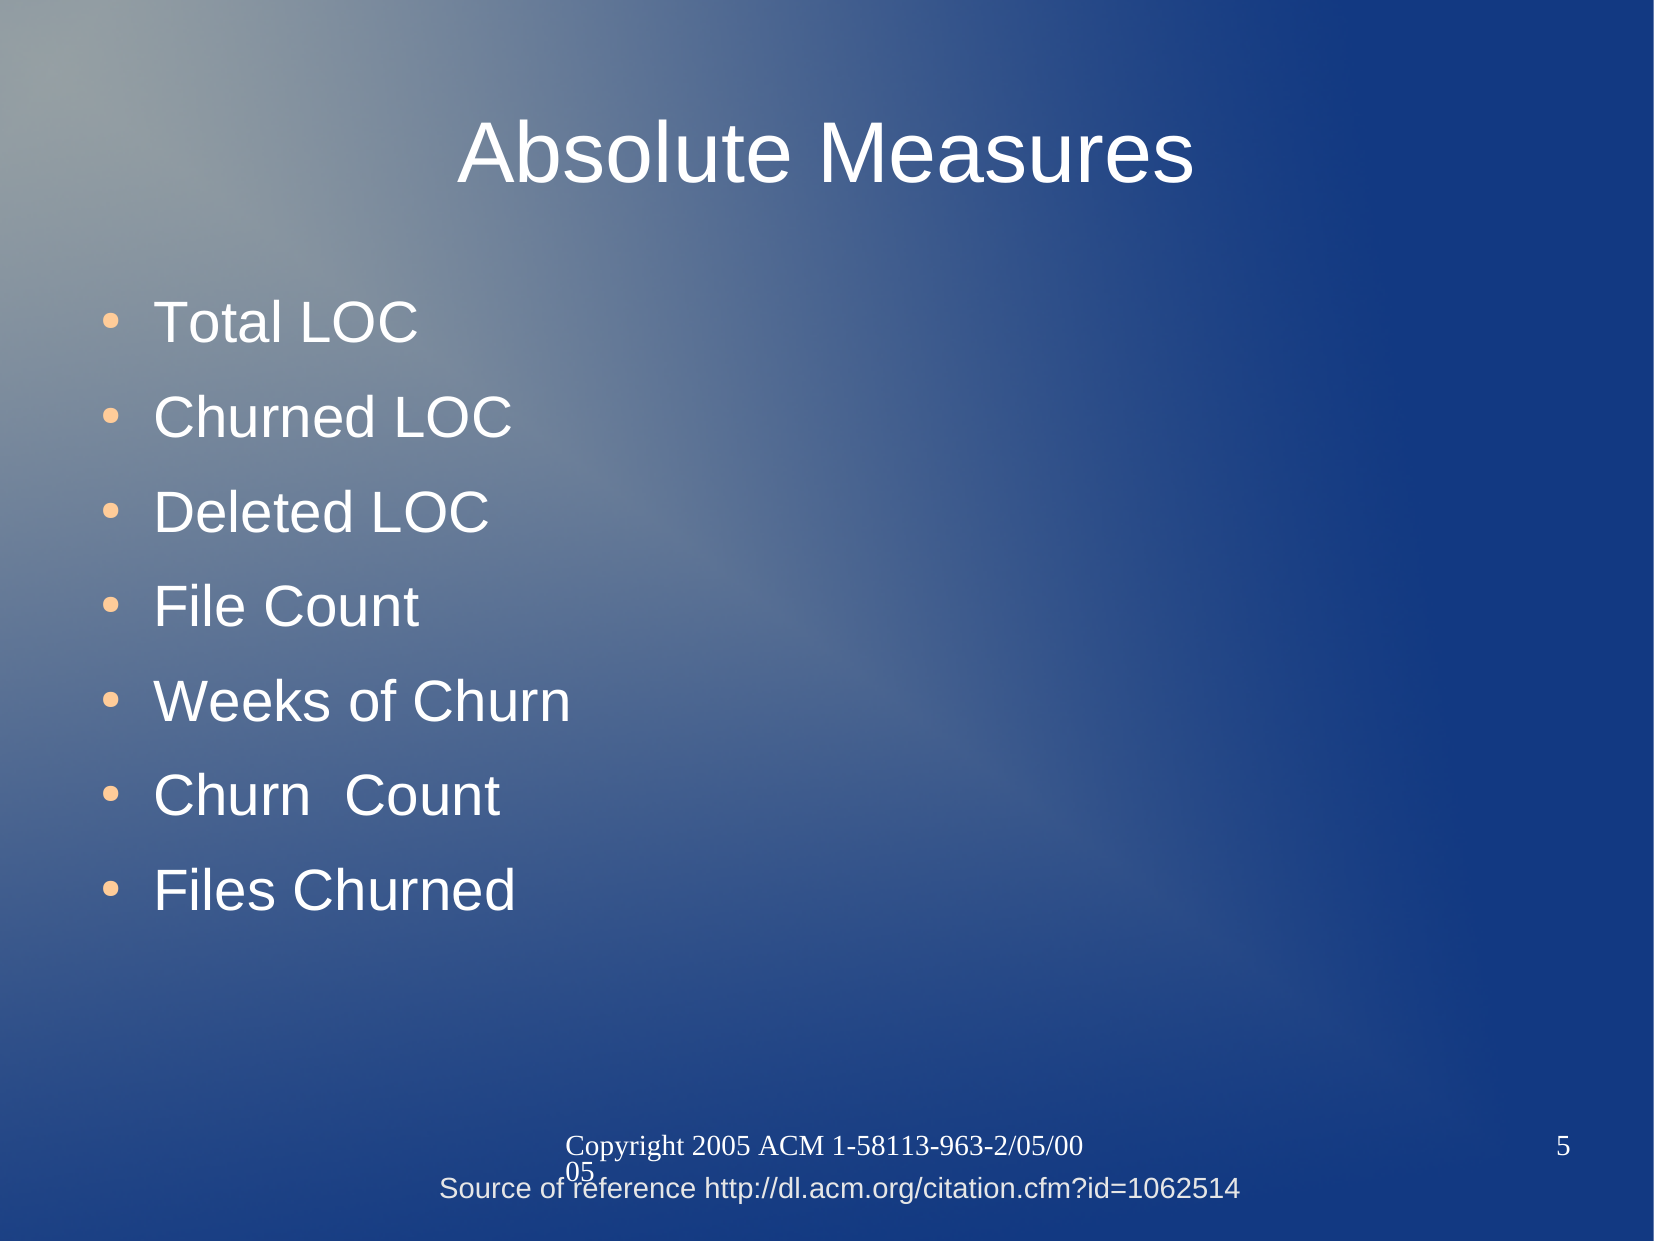

# Absolute Measures
Total LOC
Churned LOC
Deleted LOC
File Count
Weeks of Churn
Churn Count
Files Churned
Copyright 2005 ACM 1-58113-963-2/05/0005
5
Source of reference http://dl.acm.org/citation.cfm?id=1062514